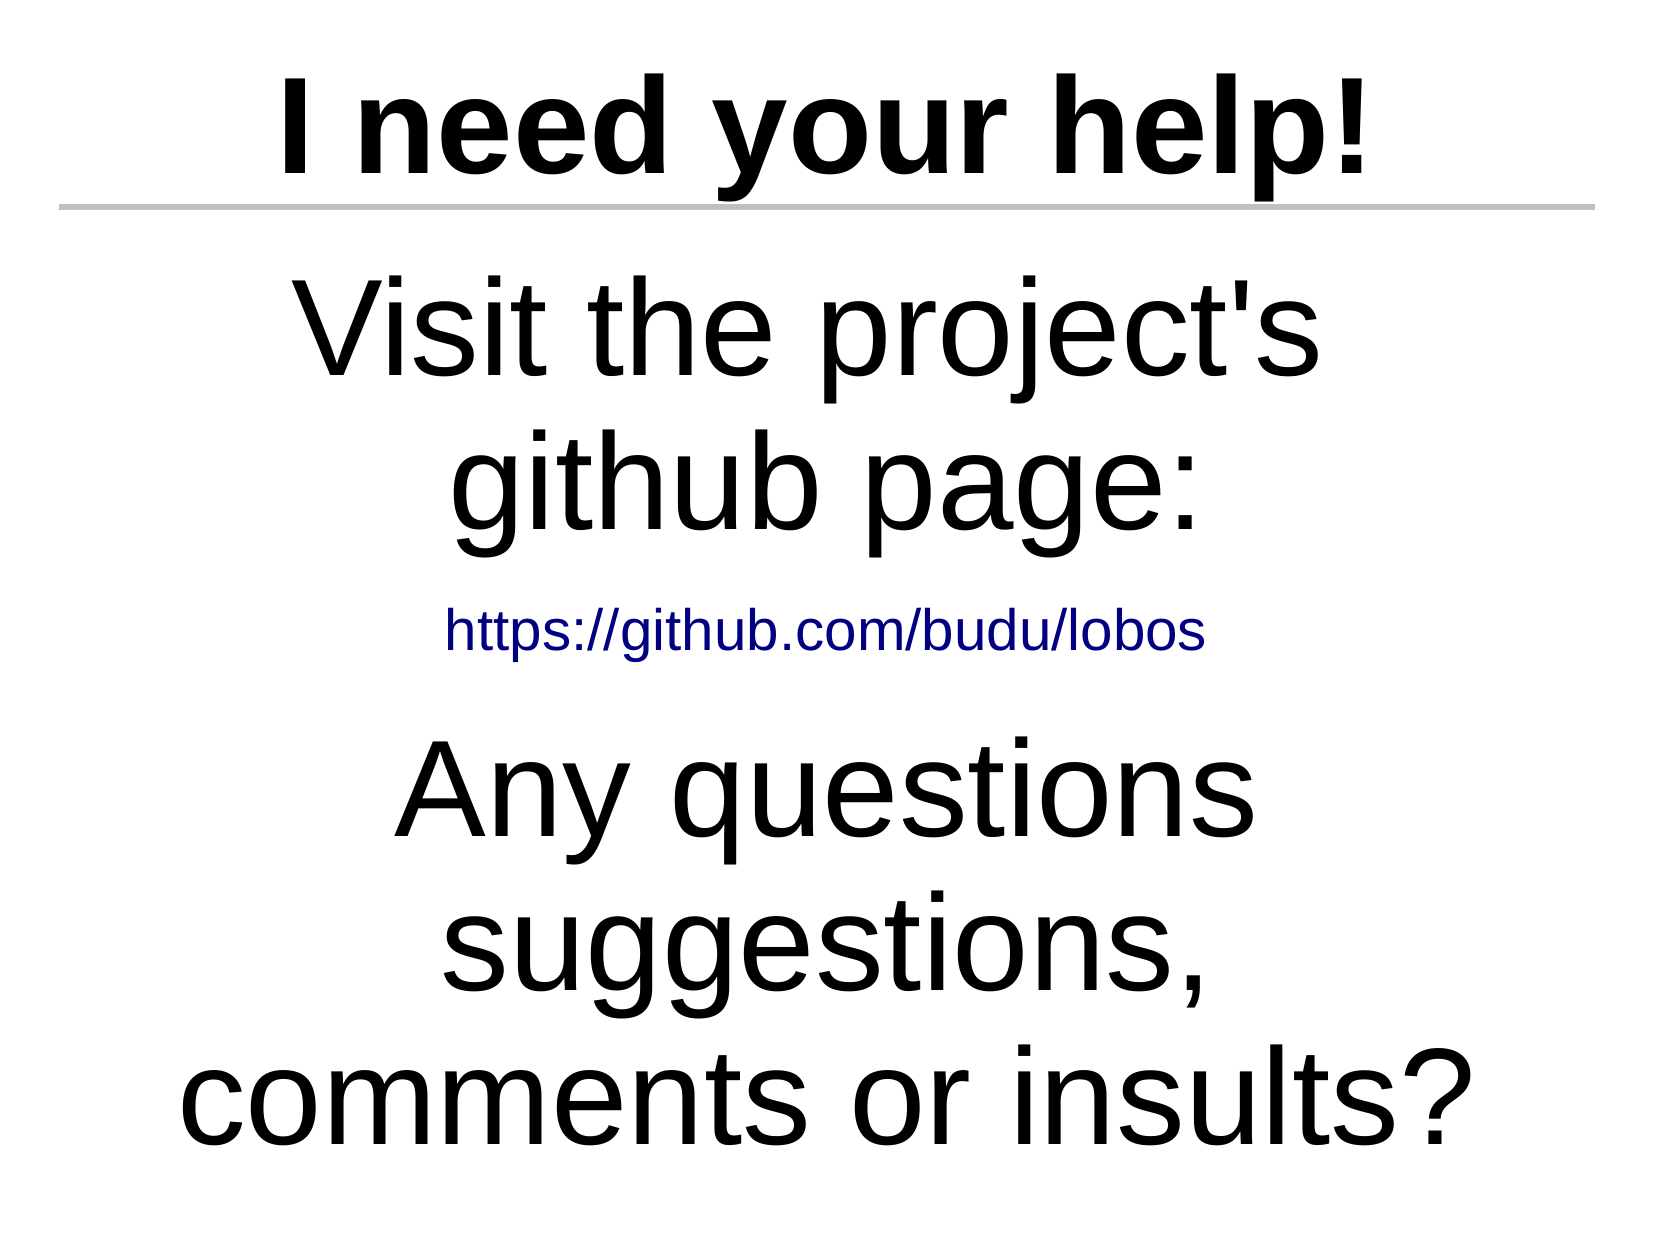

# I need your help!
Visit the project's
github page:
Any questions suggestions, comments or insults?
https://github.com/budu/lobos